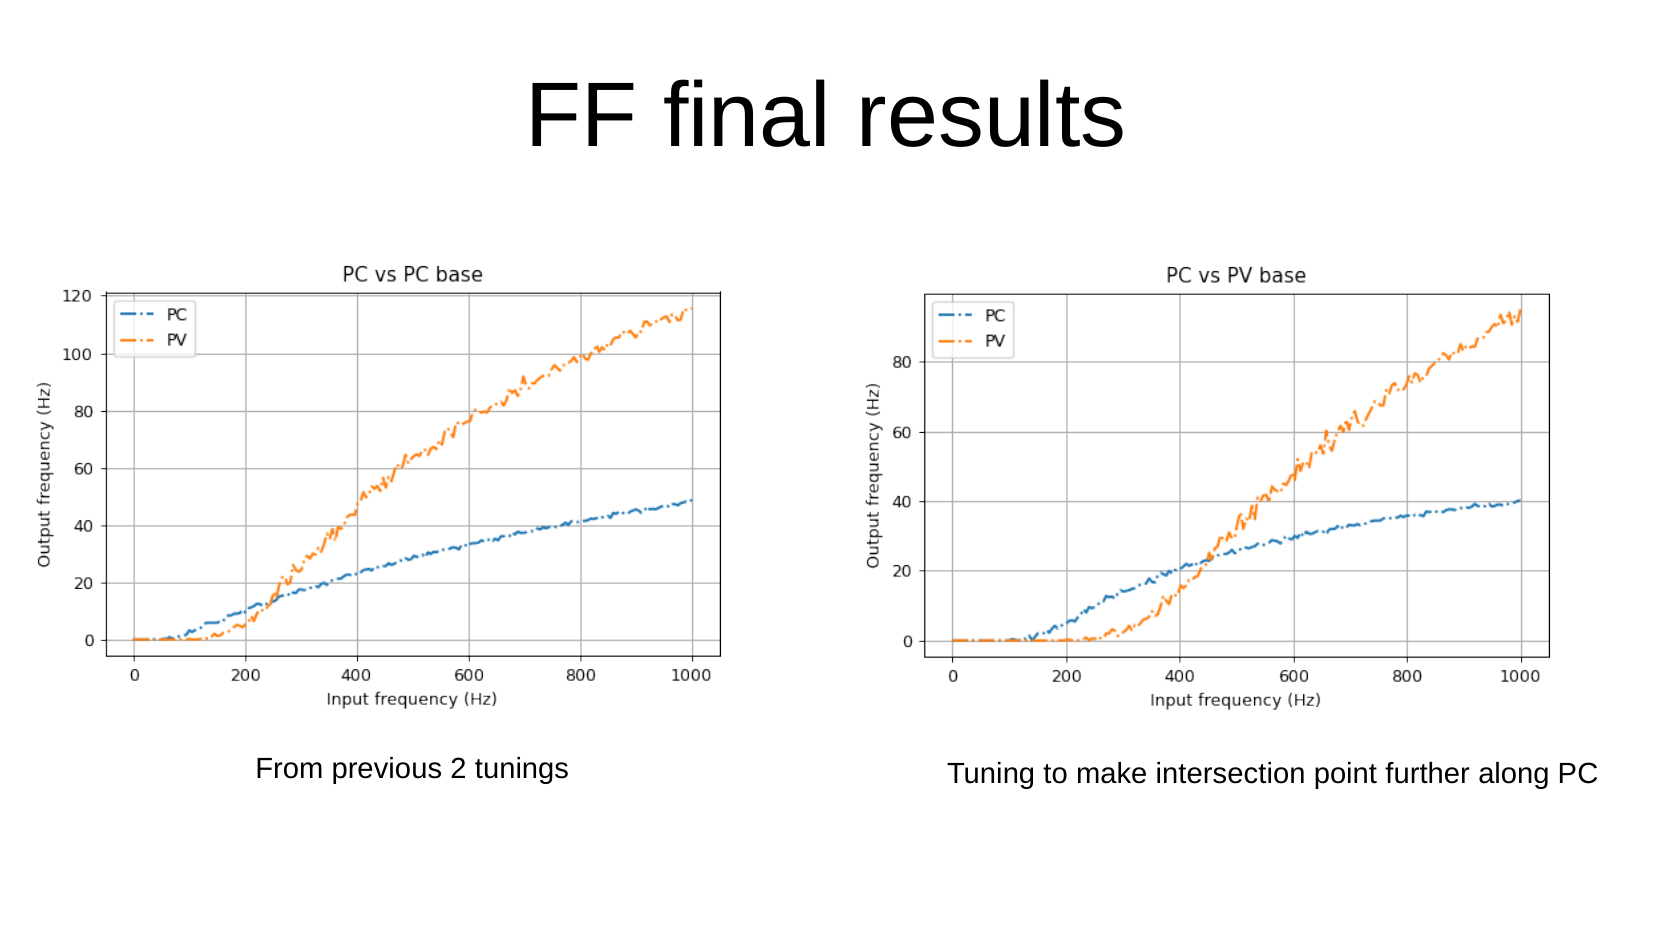

# FF final results
From previous 2 tunings
Tuning to make intersection point further along PC